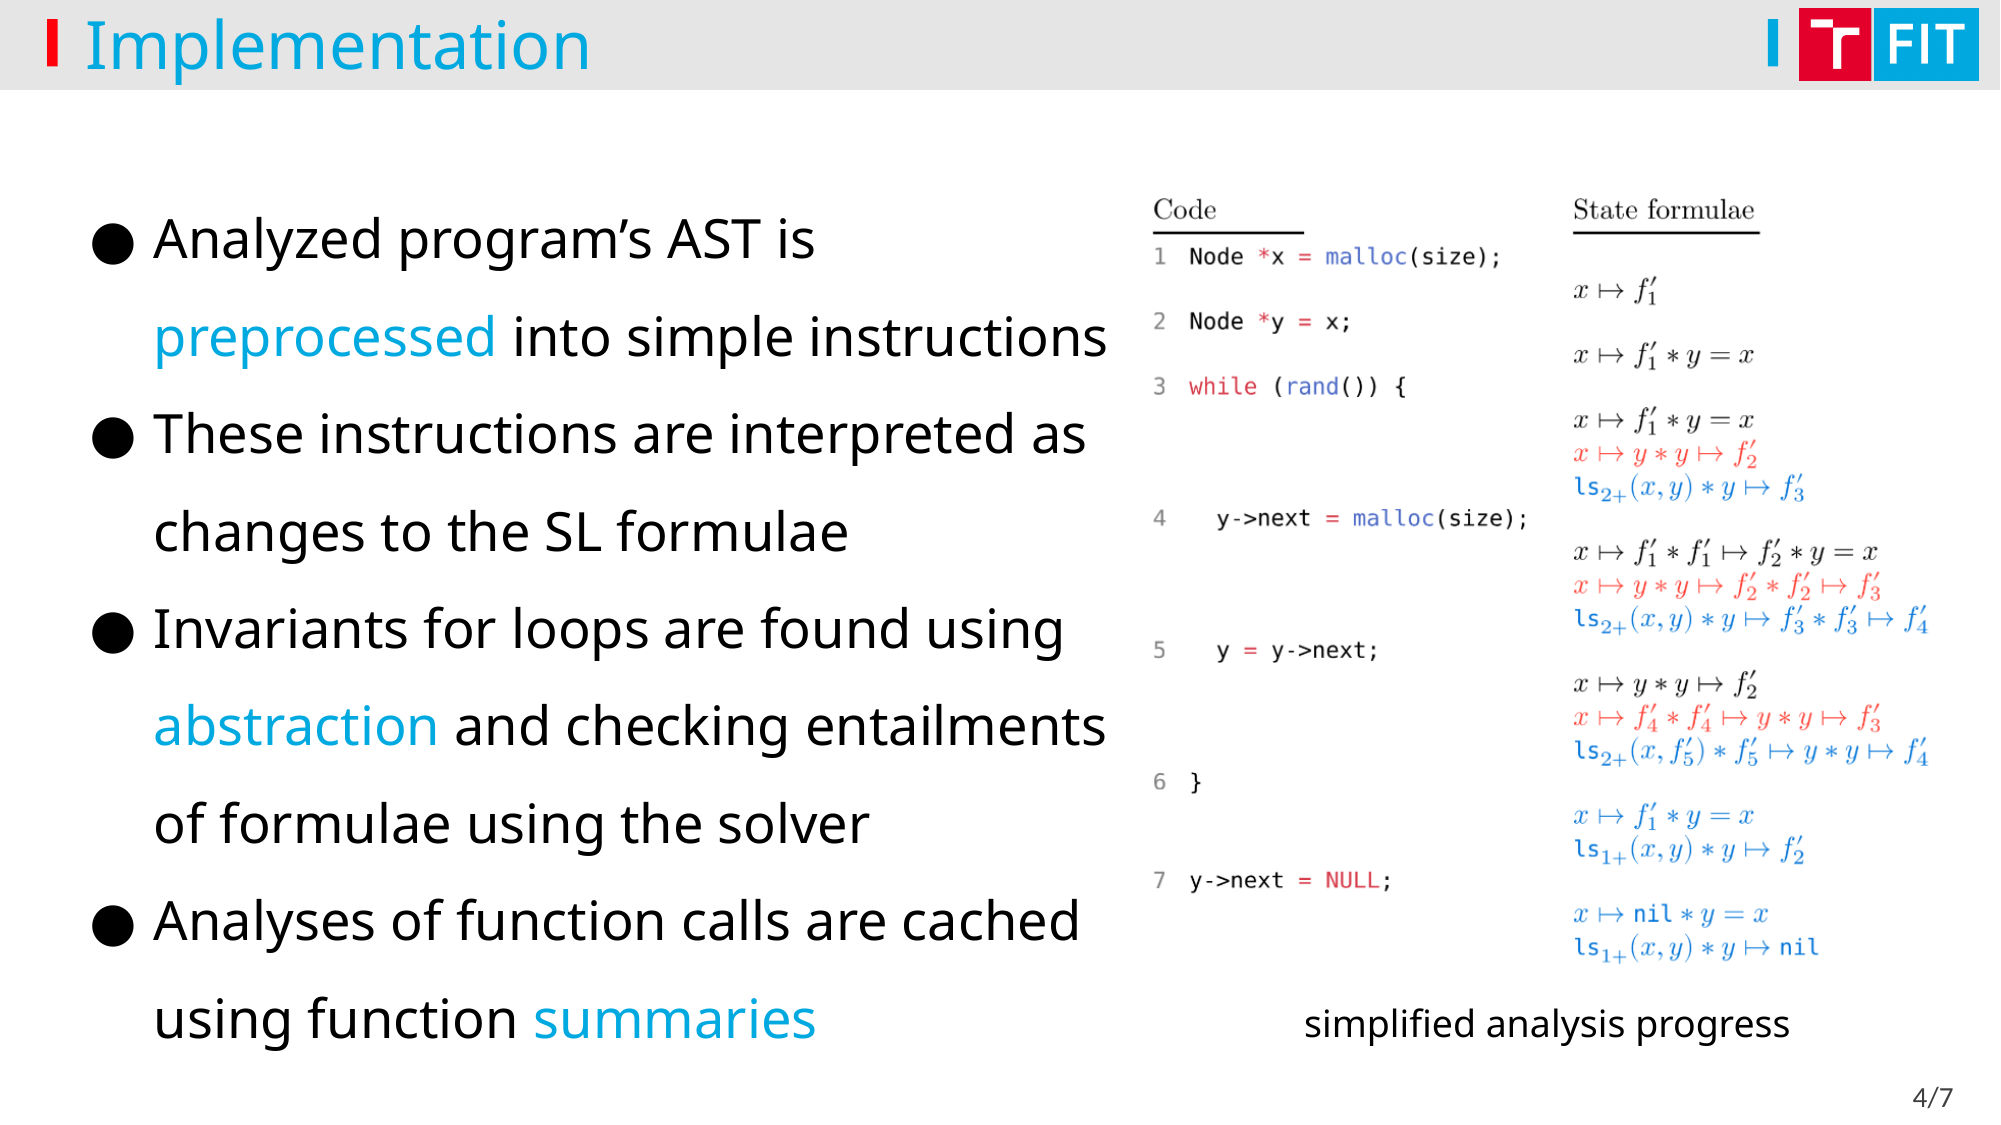

# Implementation
Analyzed program’s AST is preprocessed into simple instructions
These instructions are interpreted as changes to the SL formulae
Invariants for loops are found using abstraction and checking entailments of formulae using the solver
Analyses of function calls are cached using function summaries
simplified analysis progress